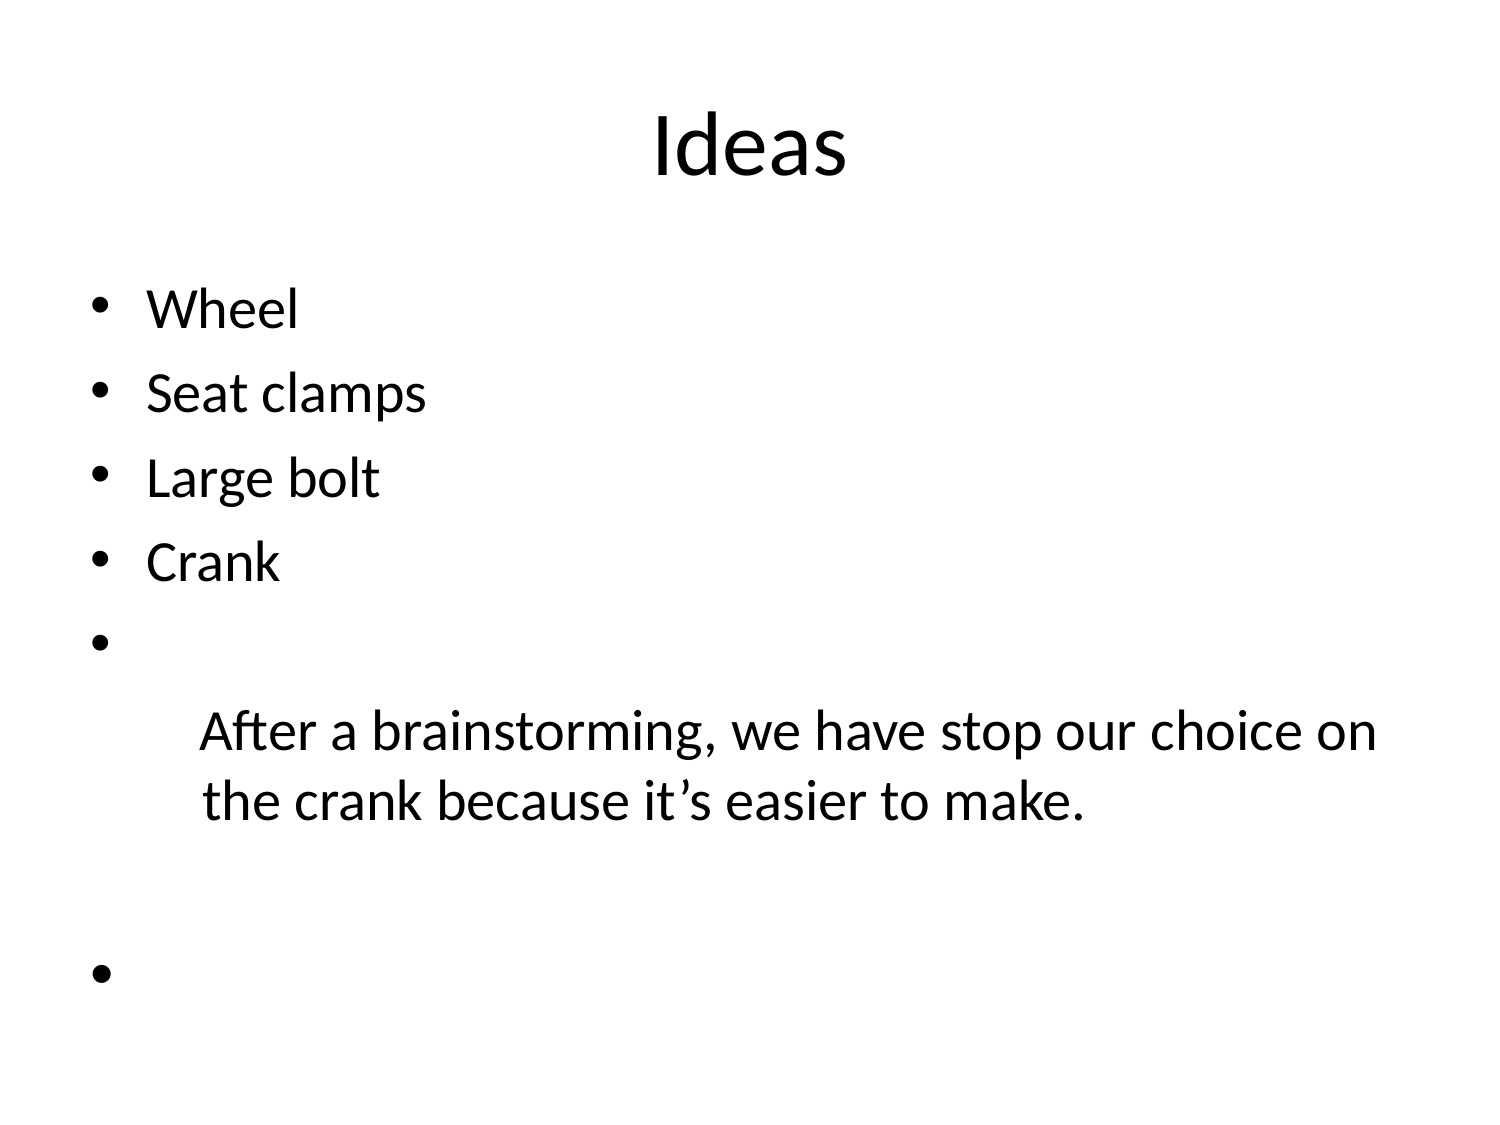

# Ideas
Wheel
Seat clamps
Large bolt
Crank
 After a brainstorming, we have stop our choice on the crank because it’s easier to make.